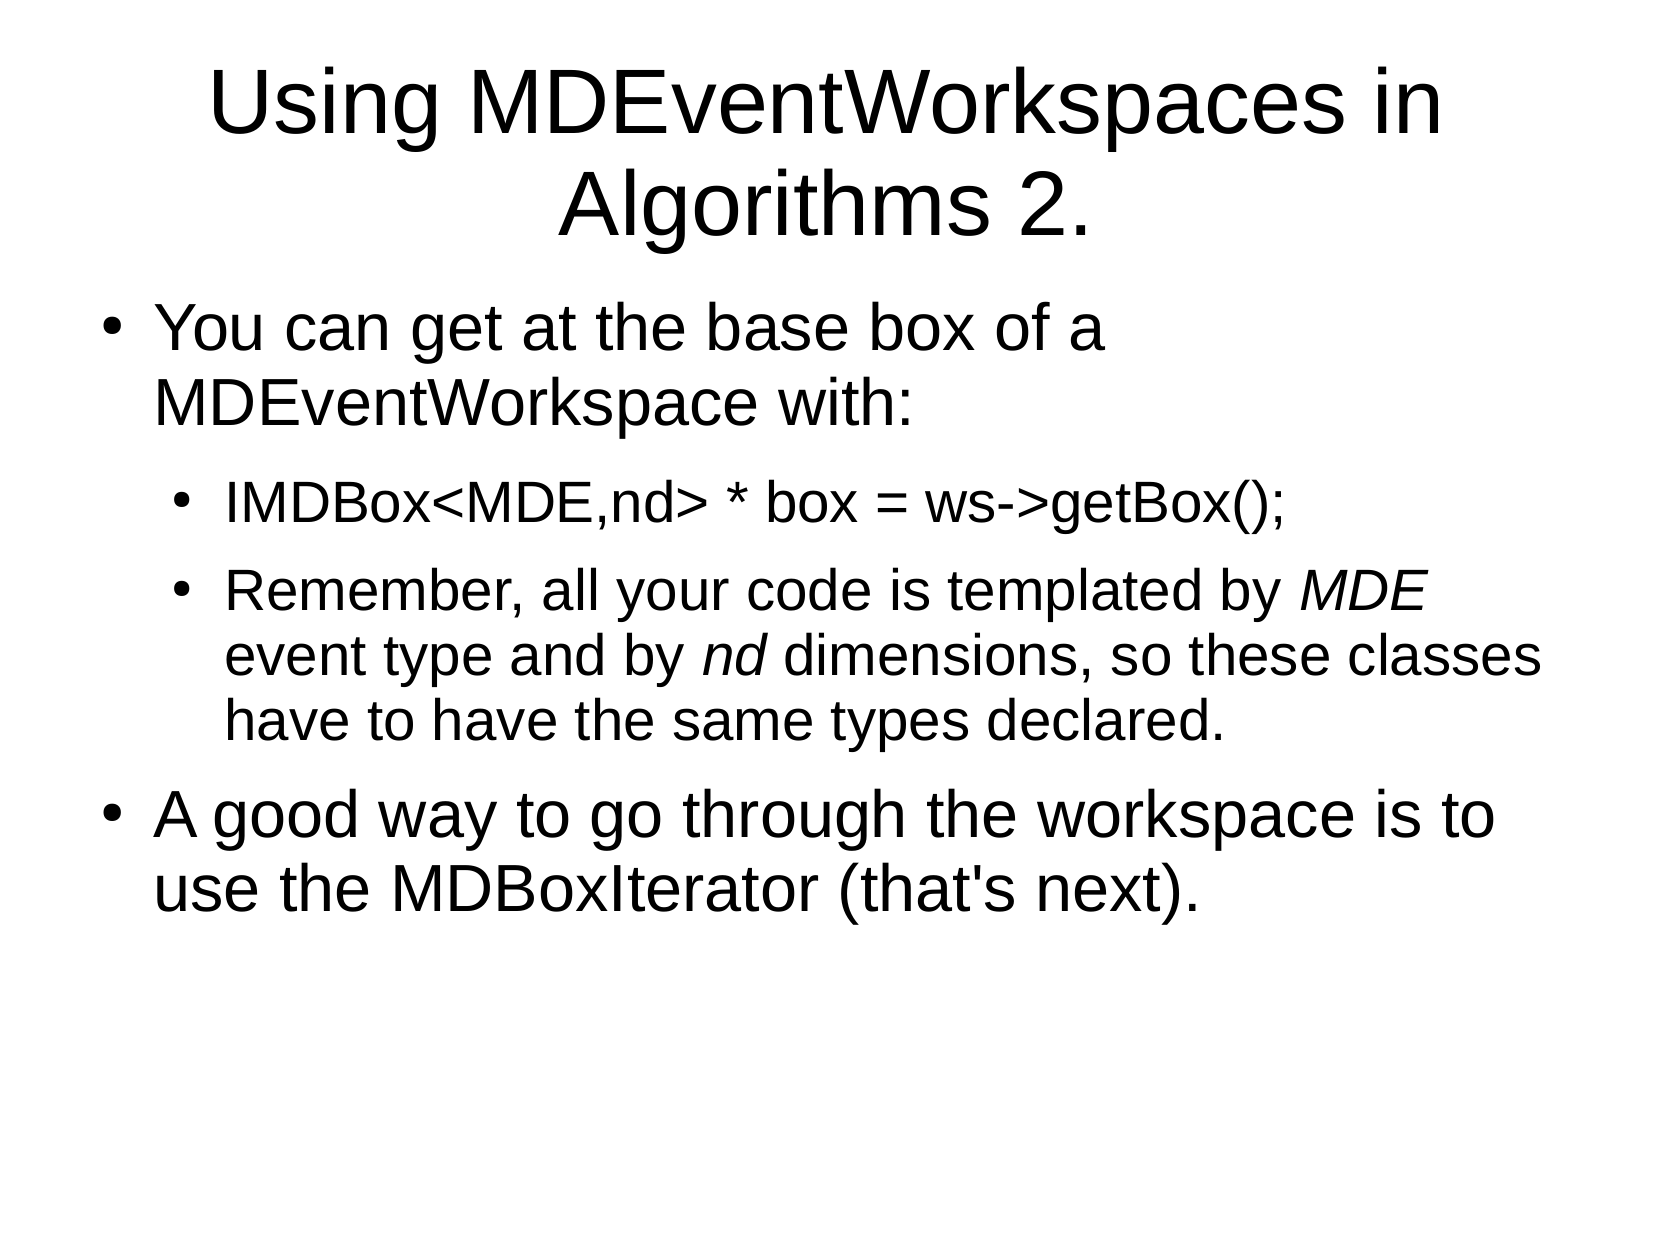

# Using MDEventWorkspaces in Algorithms 2.
You can get at the base box of a MDEventWorkspace with:
IMDBox<MDE,nd> * box = ws->getBox();
Remember, all your code is templated by MDE event type and by nd dimensions, so these classes have to have the same types declared.
A good way to go through the workspace is to use the MDBoxIterator (that's next).